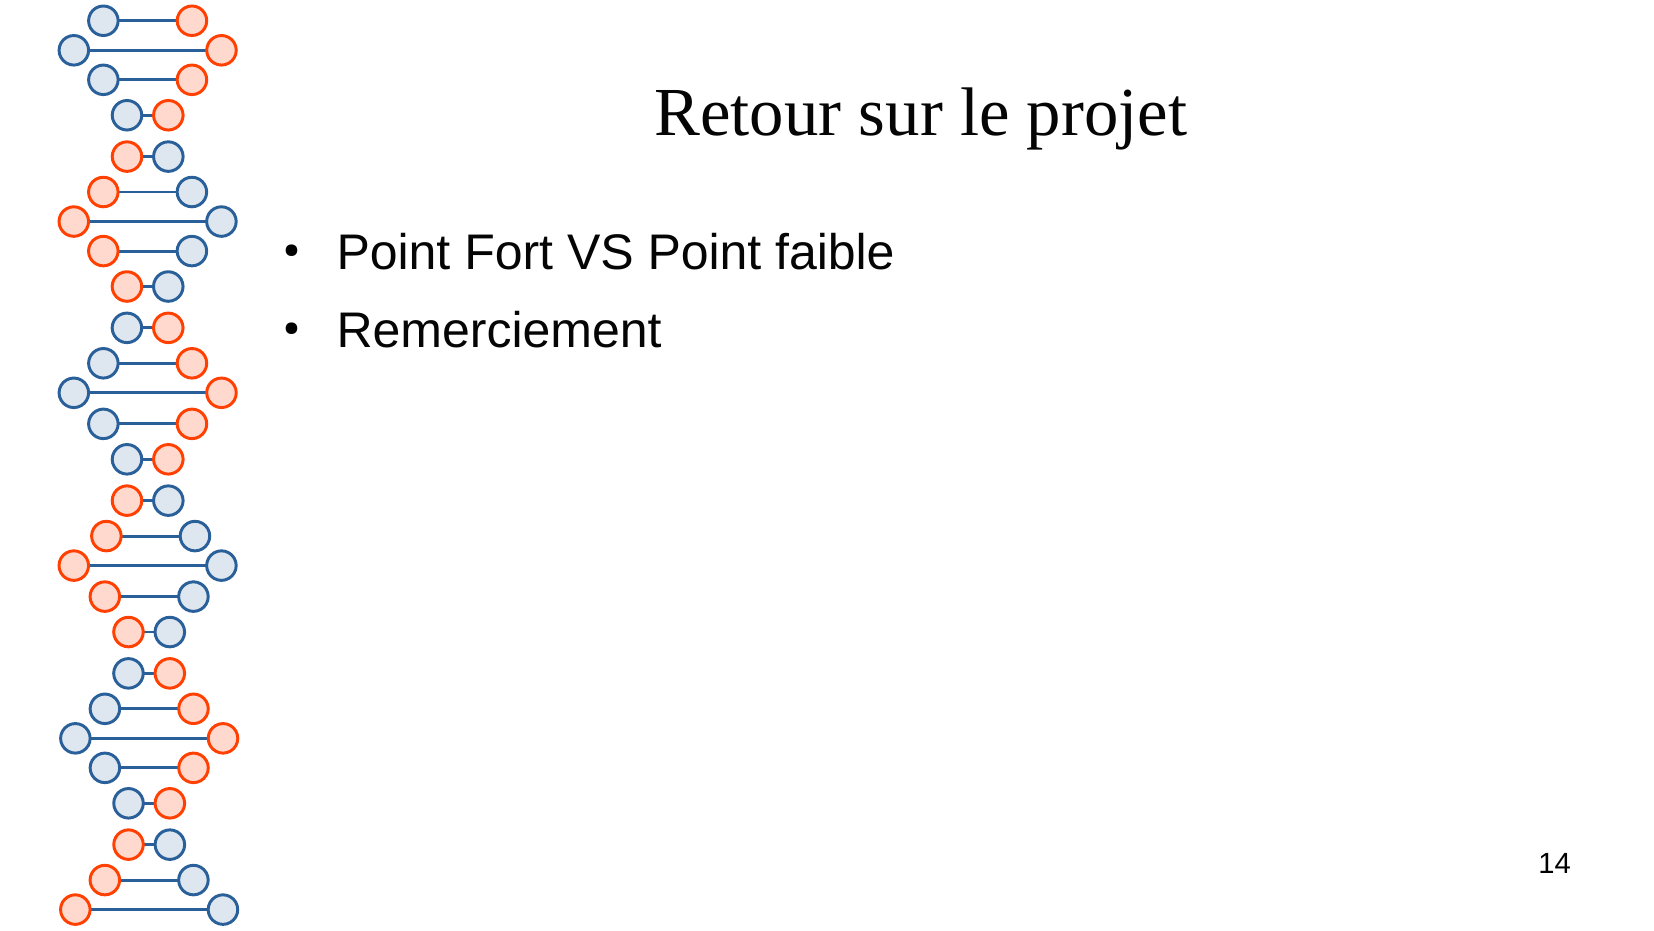

# Retour sur le projet
Point Fort VS Point faible
Remerciement
14